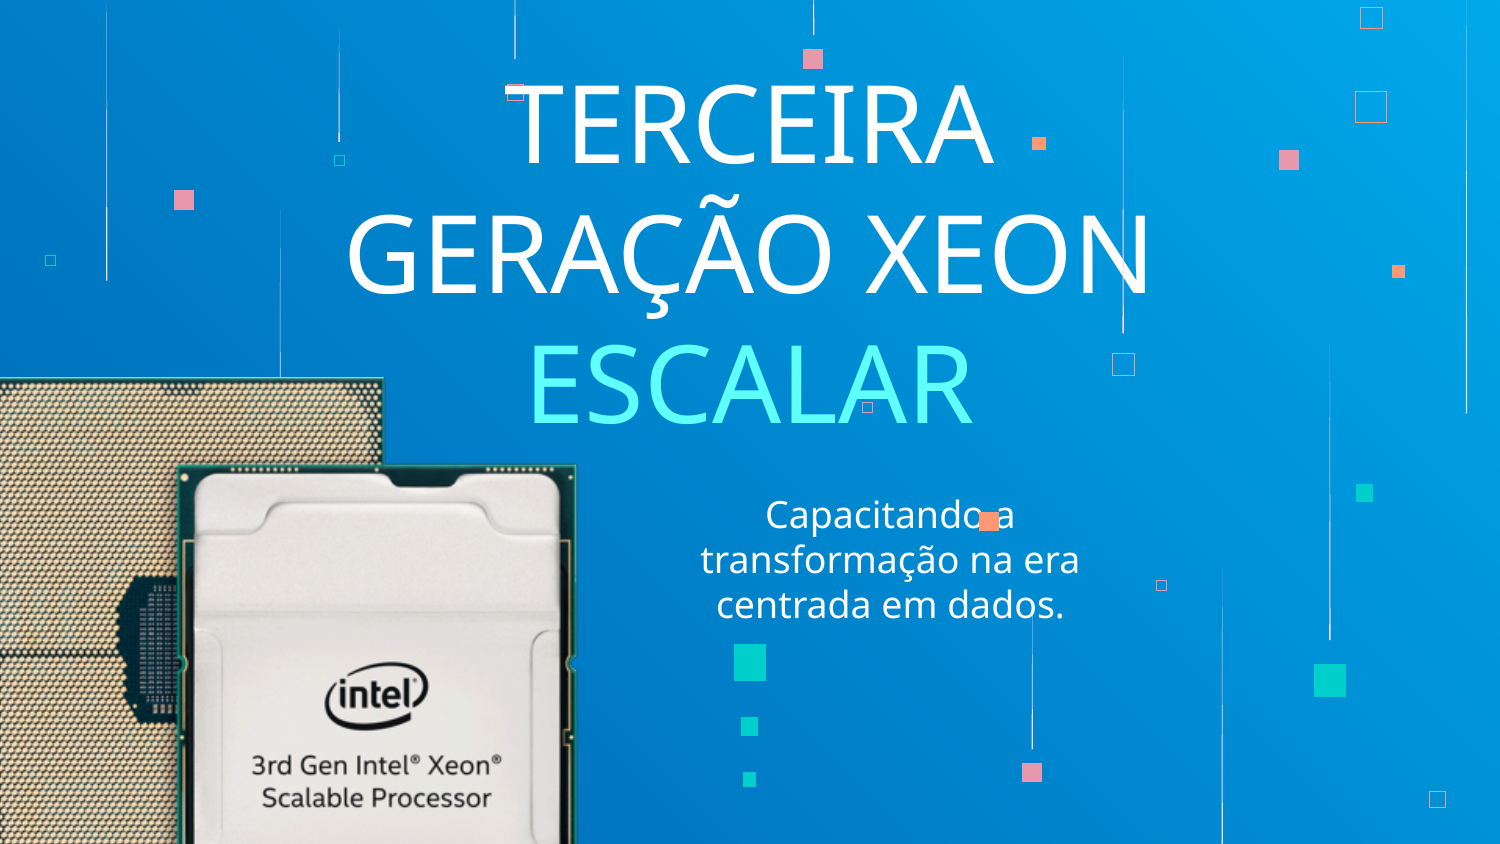

TERCEIRA GERAÇÃO XEON ESCALAR
# Capacitando a transformação na era centrada em dados.